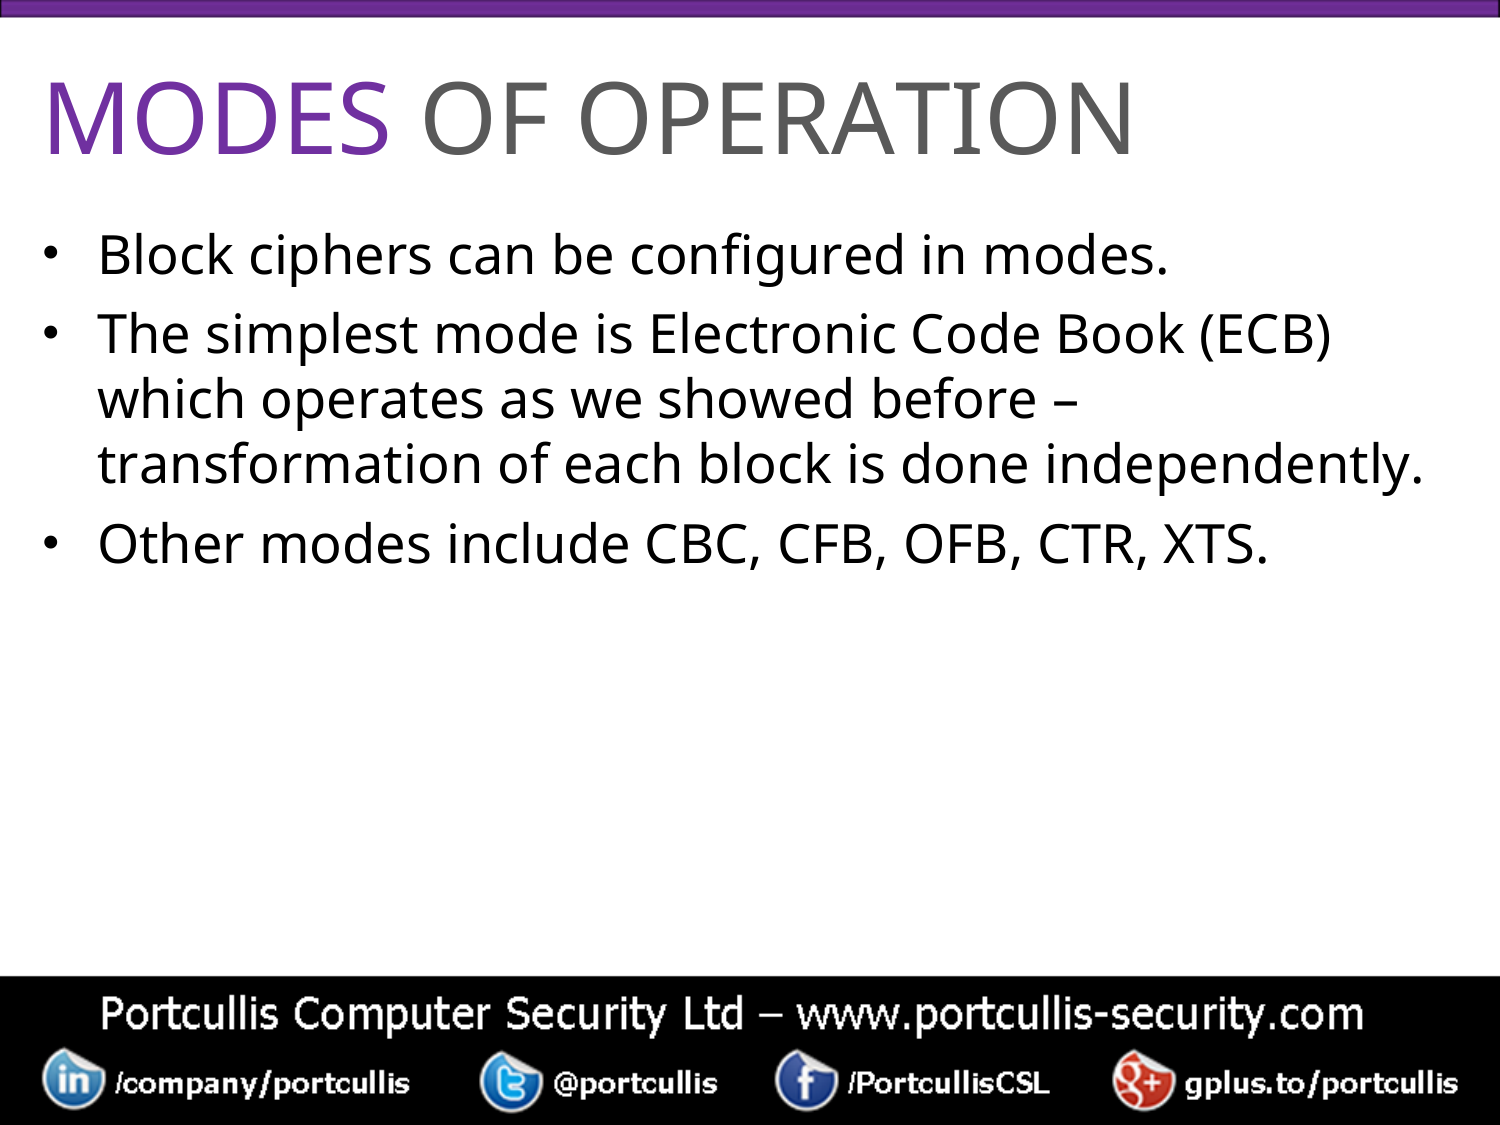

# MODES OF OPERATION
Block ciphers can be configured in modes.
The simplest mode is Electronic Code Book (ECB) which operates as we showed before – transformation of each block is done independently.
Other modes include CBC, CFB, OFB, CTR, XTS.